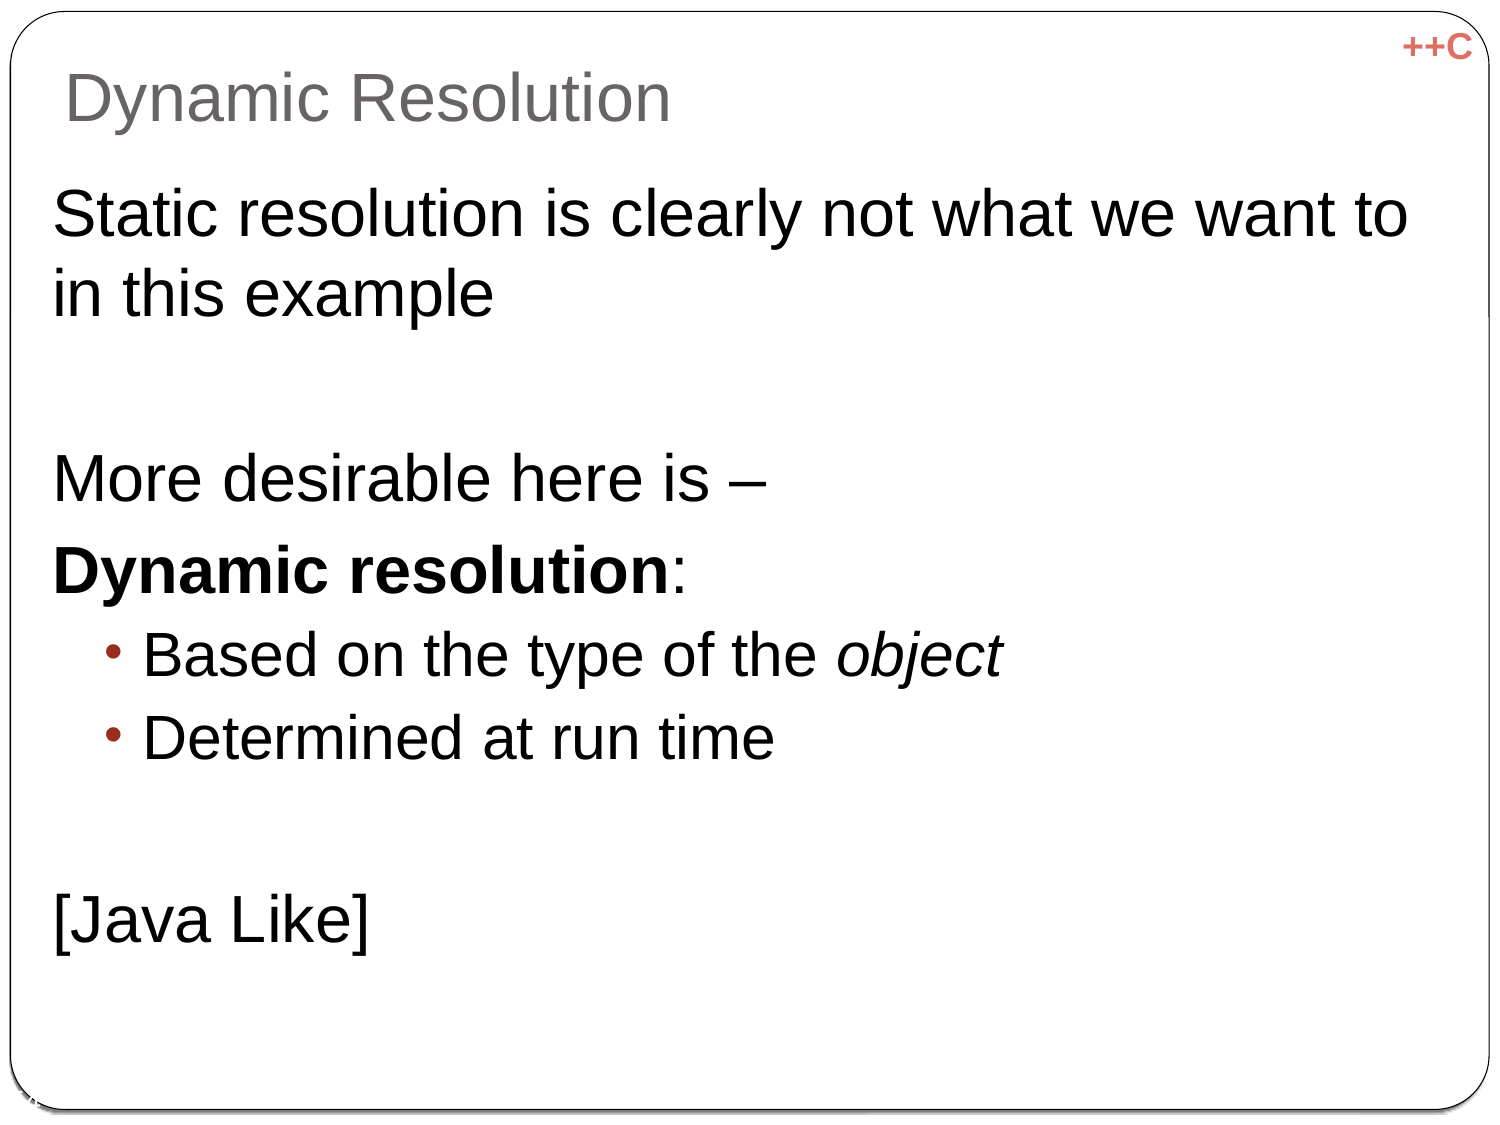

# Dynamic Resolution
Static resolution is clearly not what we want to in this example
More desirable here is –
Dynamic resolution:
Based on the type of the object
Determined at run time
[Java Like]